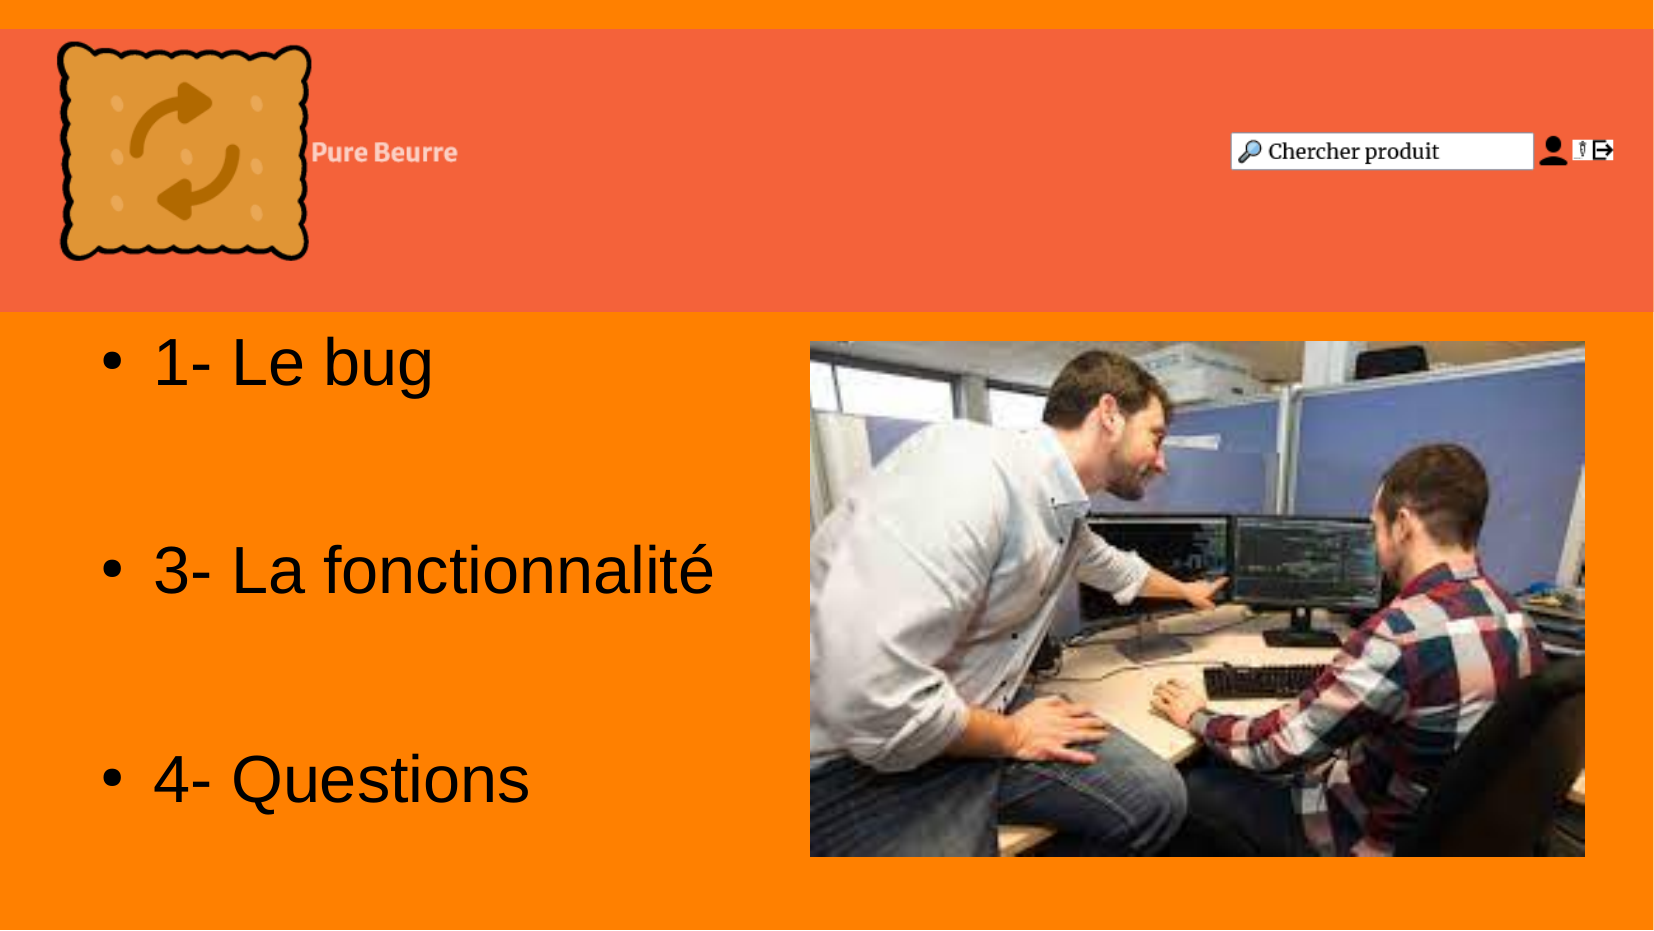

# Sommaire
1- Le bug
3- La fonctionnalité
4- Questions